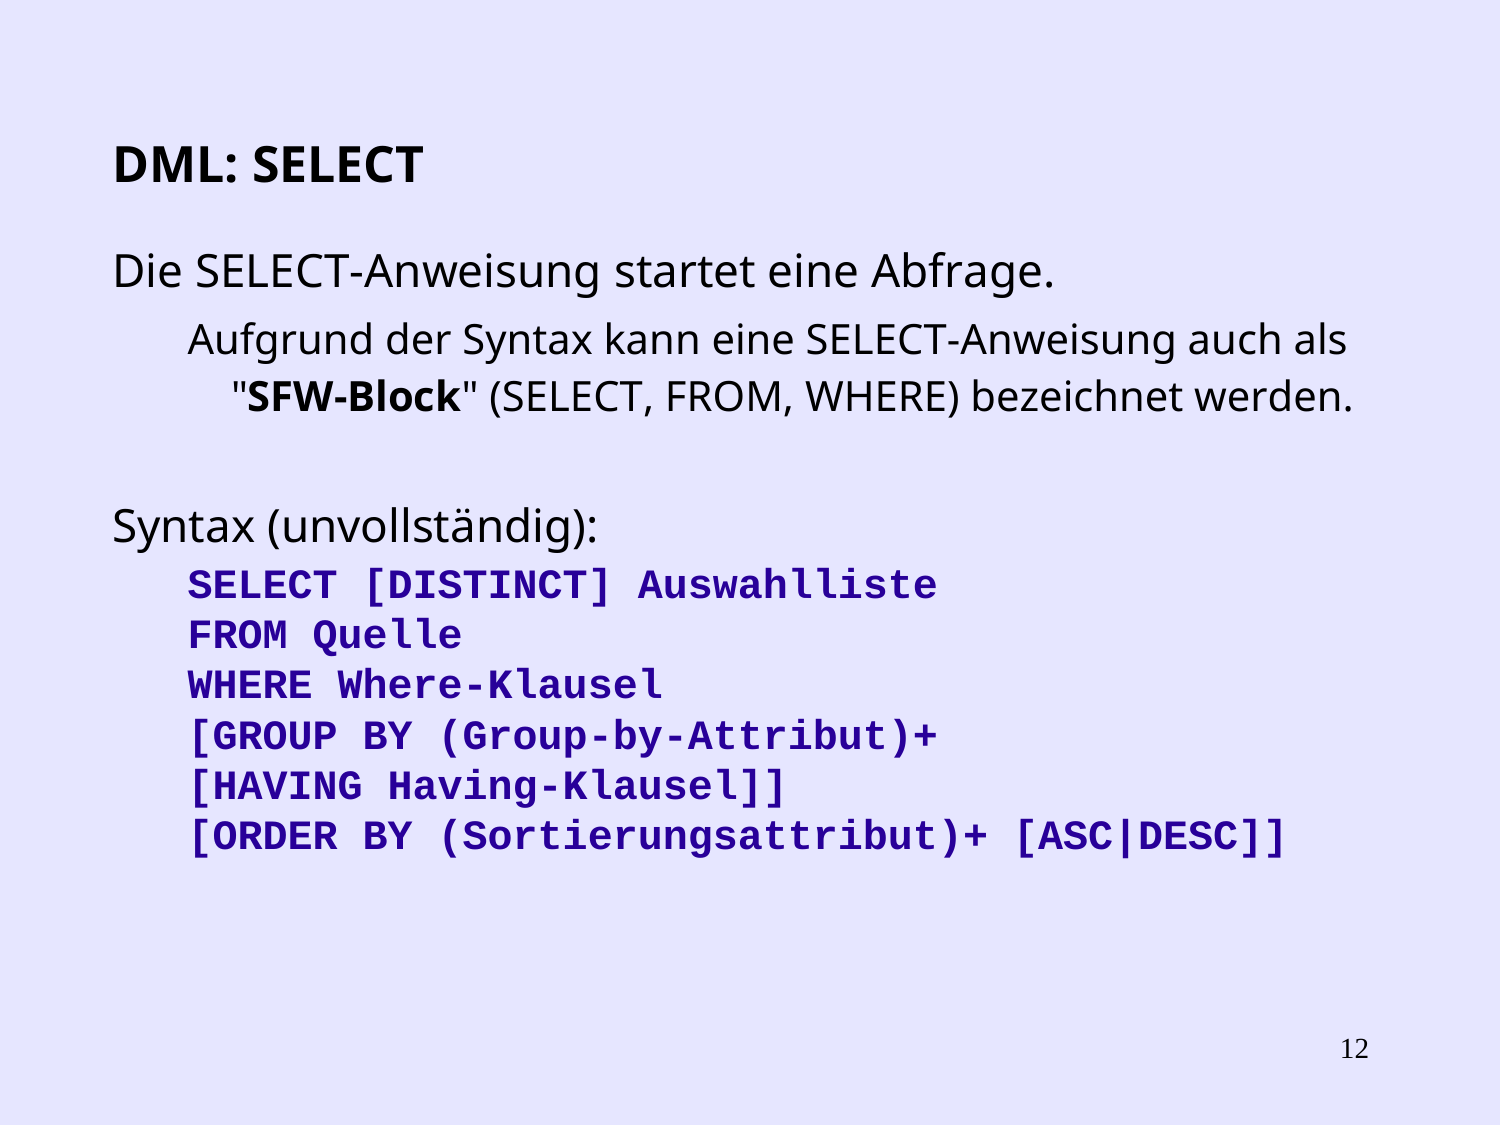

# DML: SELECT
Die SELECT-Anweisung startet eine Abfrage.
Aufgrund der Syntax kann eine SELECT-Anweisung auch als "SFW-Block" (SELECT, FROM, WHERE) bezeichnet werden.
Syntax (unvollständig):
SELECT [DISTINCT] Auswahlliste
FROM Quelle
WHERE Where-Klausel
[GROUP BY (Group-by-Attribut)+
[HAVING Having-Klausel]]
[ORDER BY (Sortierungsattribut)+ [ASC|DESC]]
12